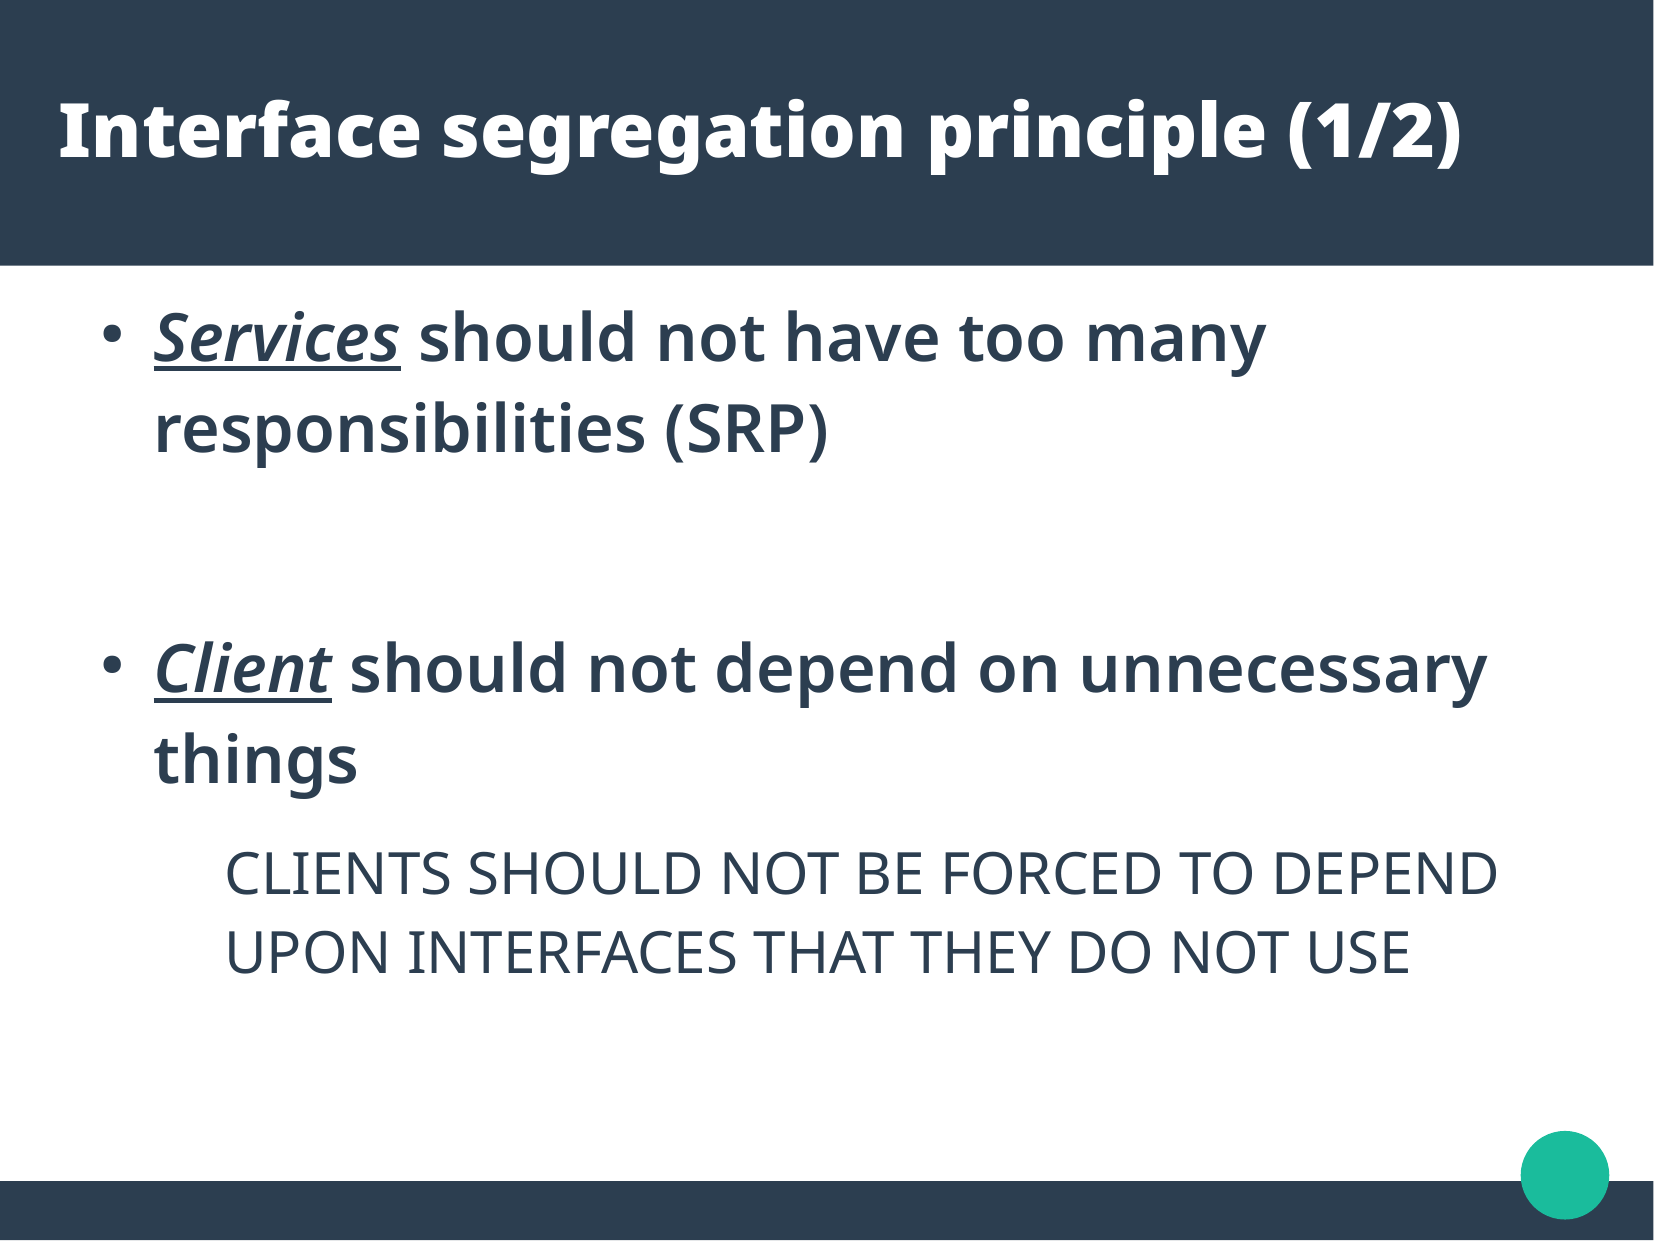

# Interface segregation principle (1/2)
Services should not have too many responsibilities (SRP)
Client should not depend on unnecessary things
CLIENTS SHOULD NOT BE FORCED TO DEPEND UPON INTERFACES THAT THEY DO NOT USE